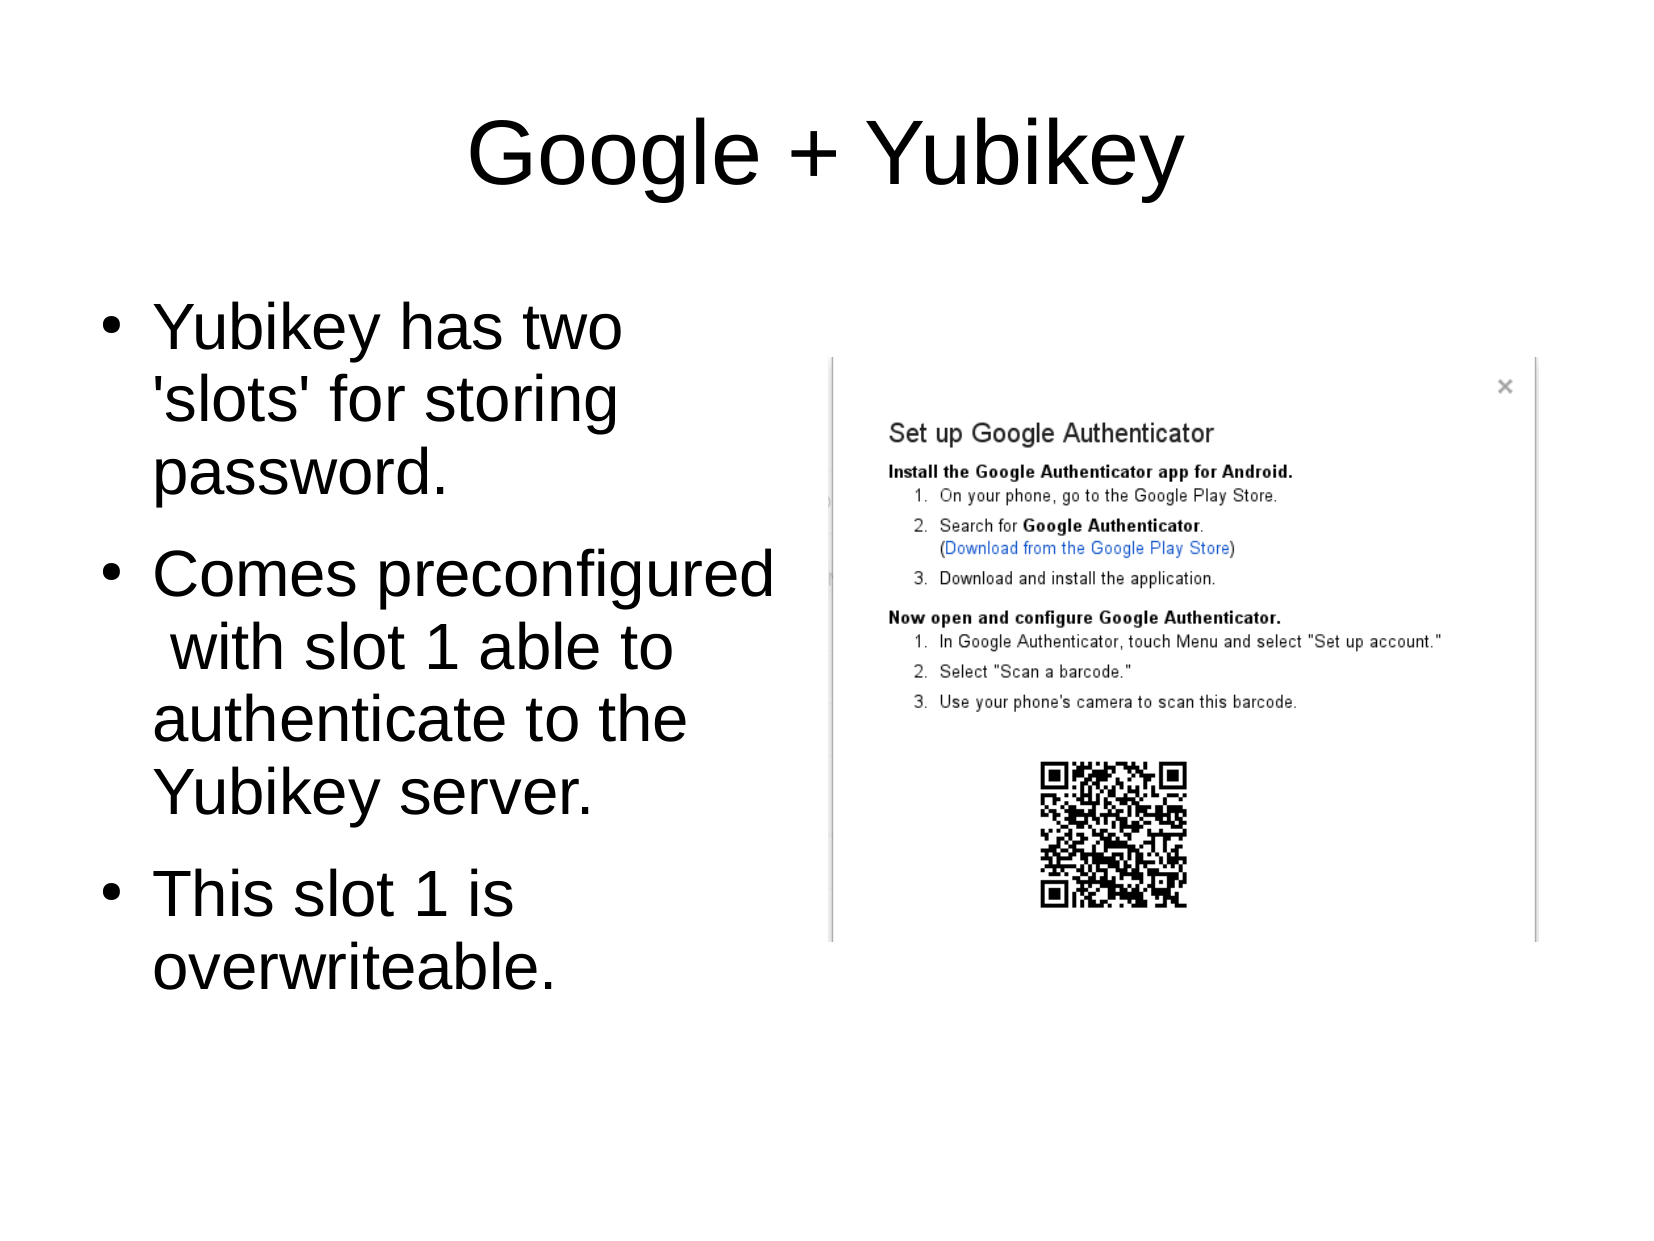

# Google + Yubikey
Yubikey has two 'slots' for storing password.
Comes preconfigured with slot 1 able to authenticate to the Yubikey server.
This slot 1 is overwriteable.